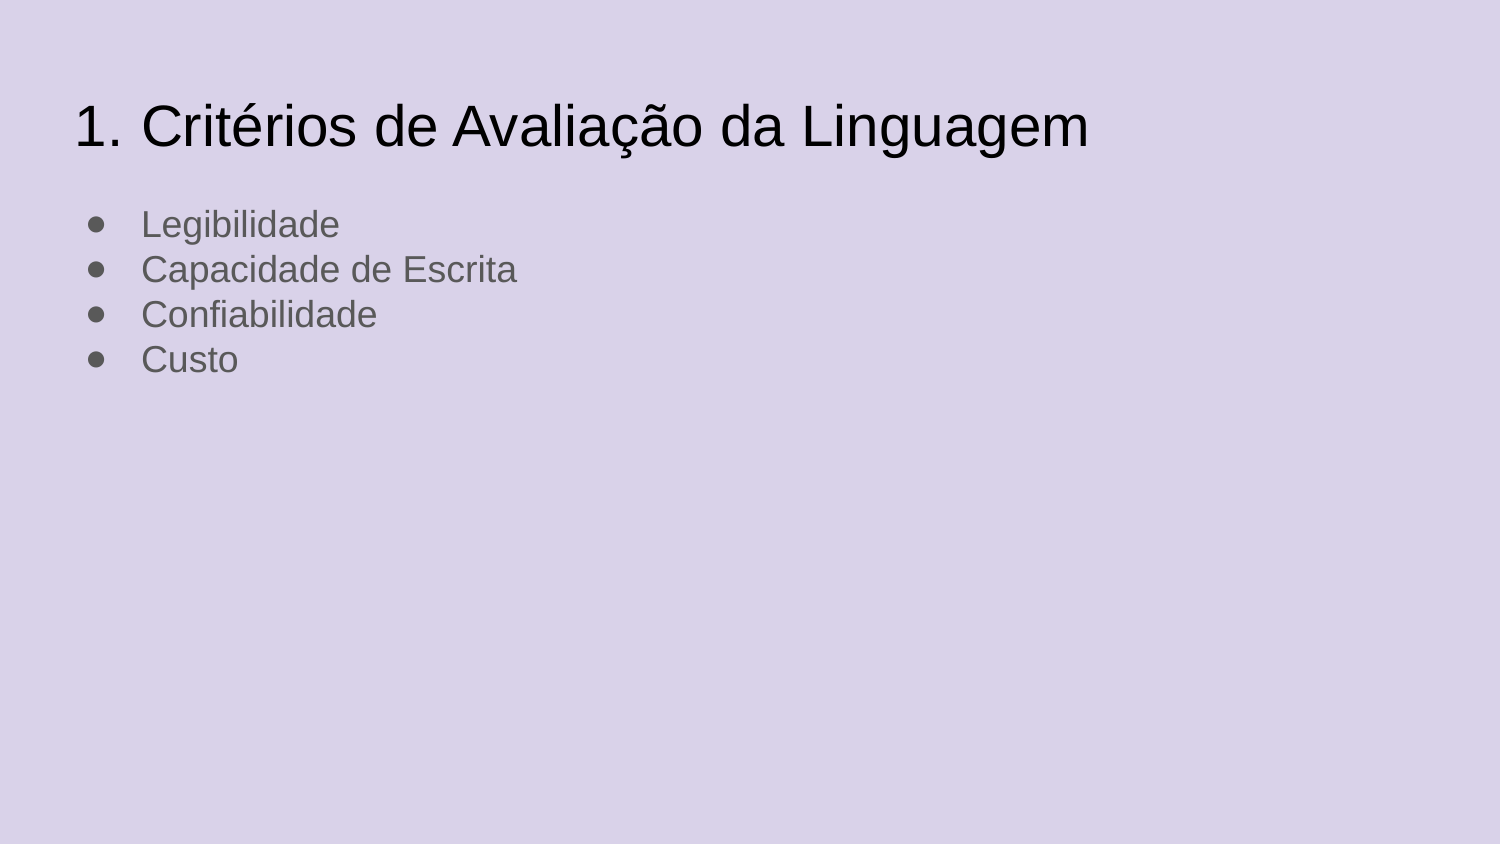

# Critérios de Avaliação da Linguagem
Legibilidade
Capacidade de Escrita
Confiabilidade
Custo